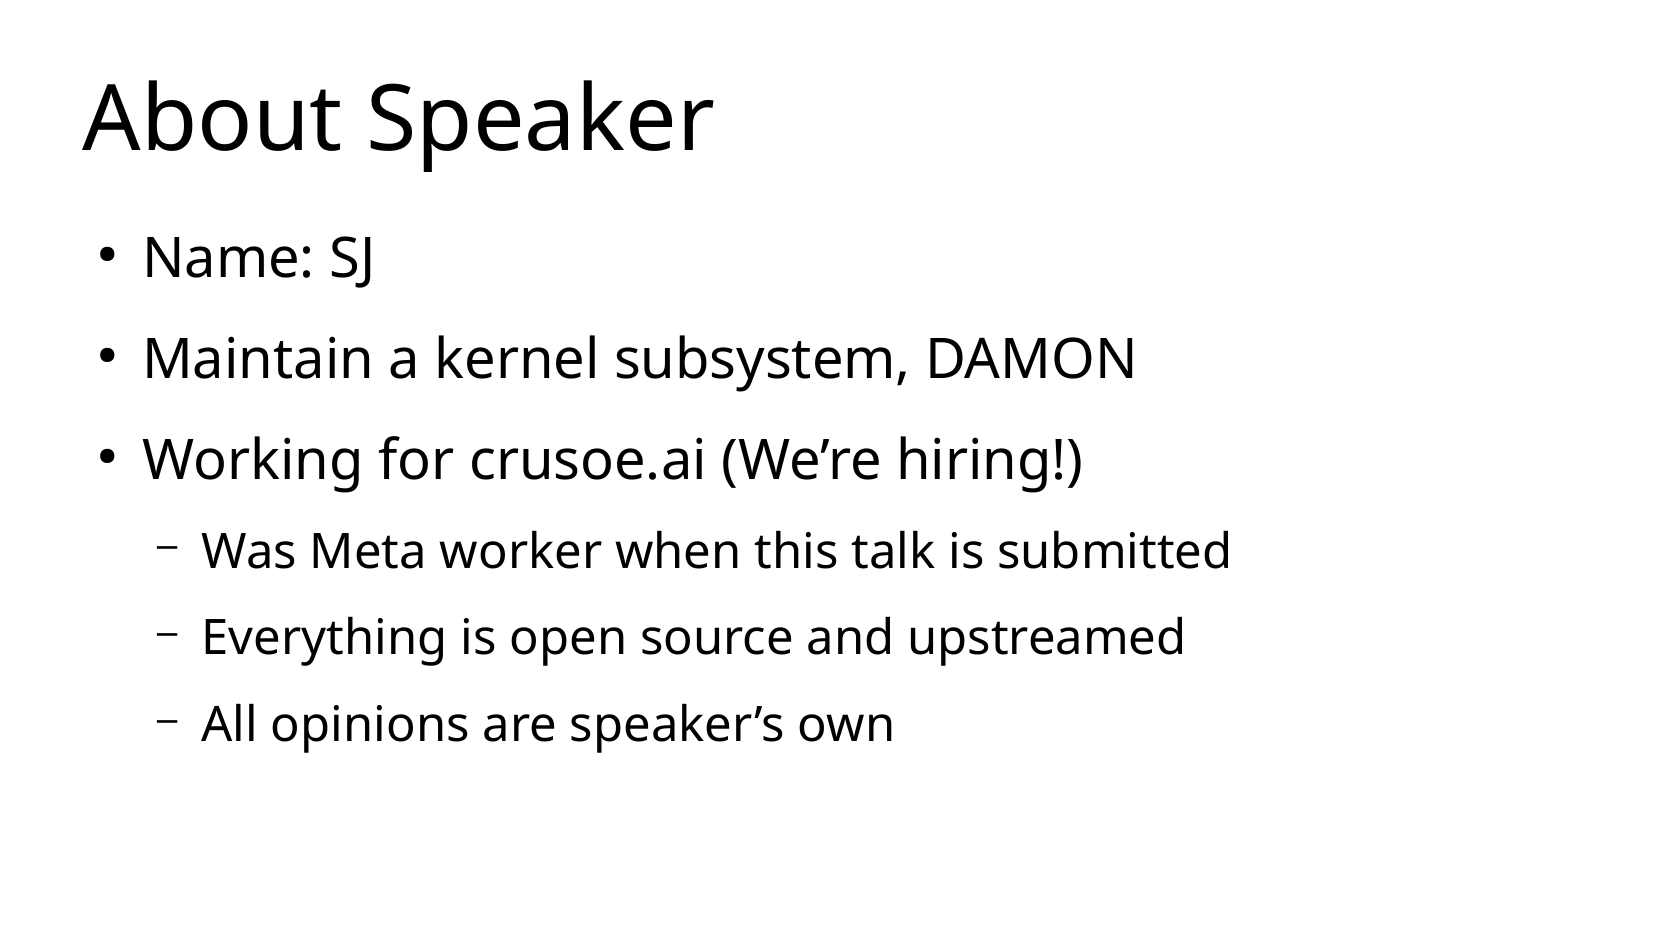

# About Speaker
Name: SJ
Maintain a kernel subsystem, DAMON
Working for crusoe.ai (We’re hiring!)
Was Meta worker when this talk is submitted
Everything is open source and upstreamed
All opinions are speaker’s own